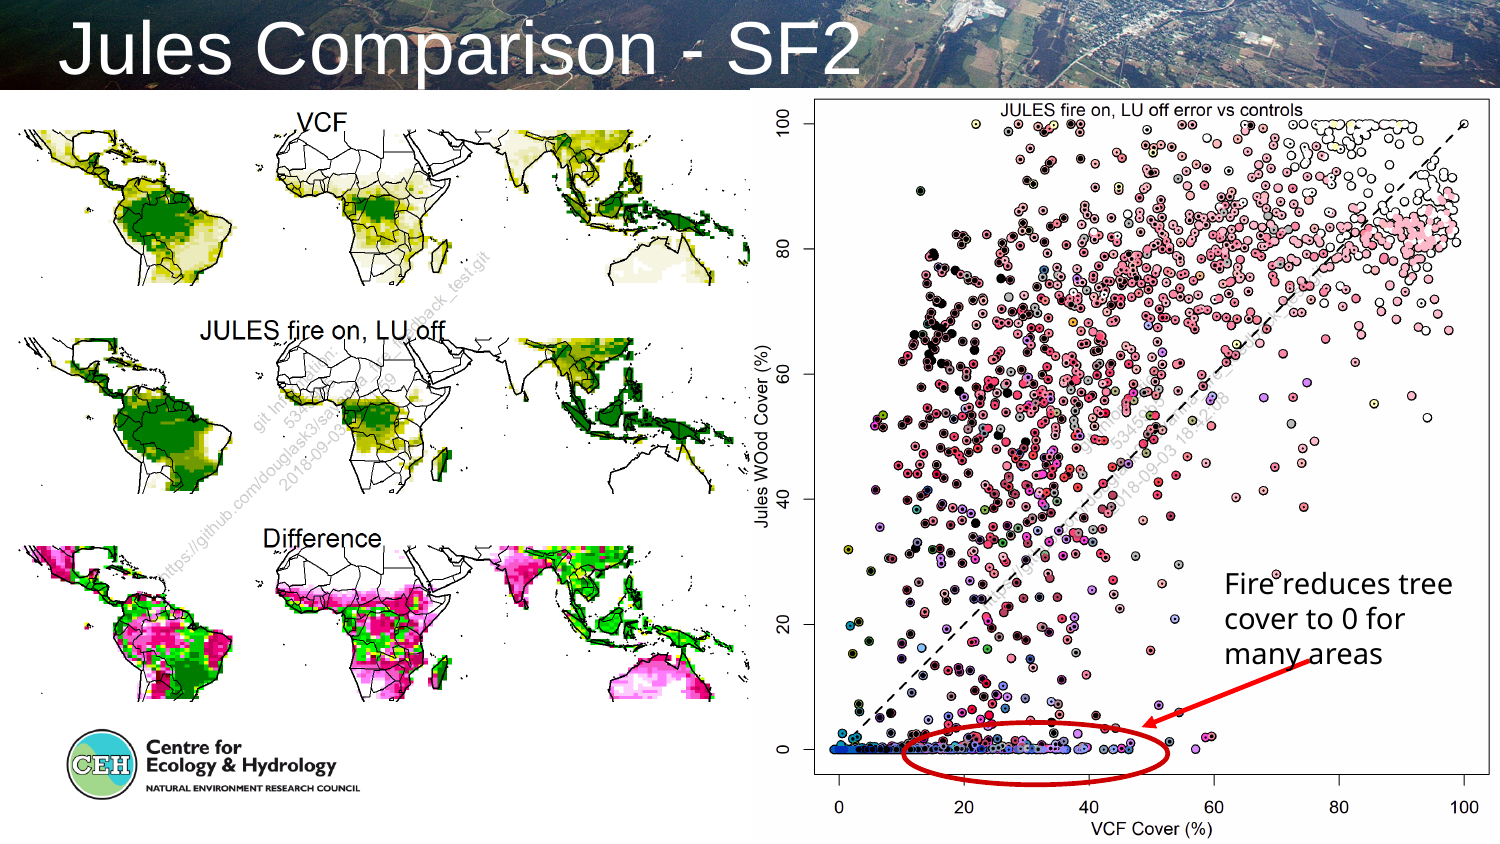

# Jules Comparison - SF2
Fire reduces tree cover to 0 for
many areas